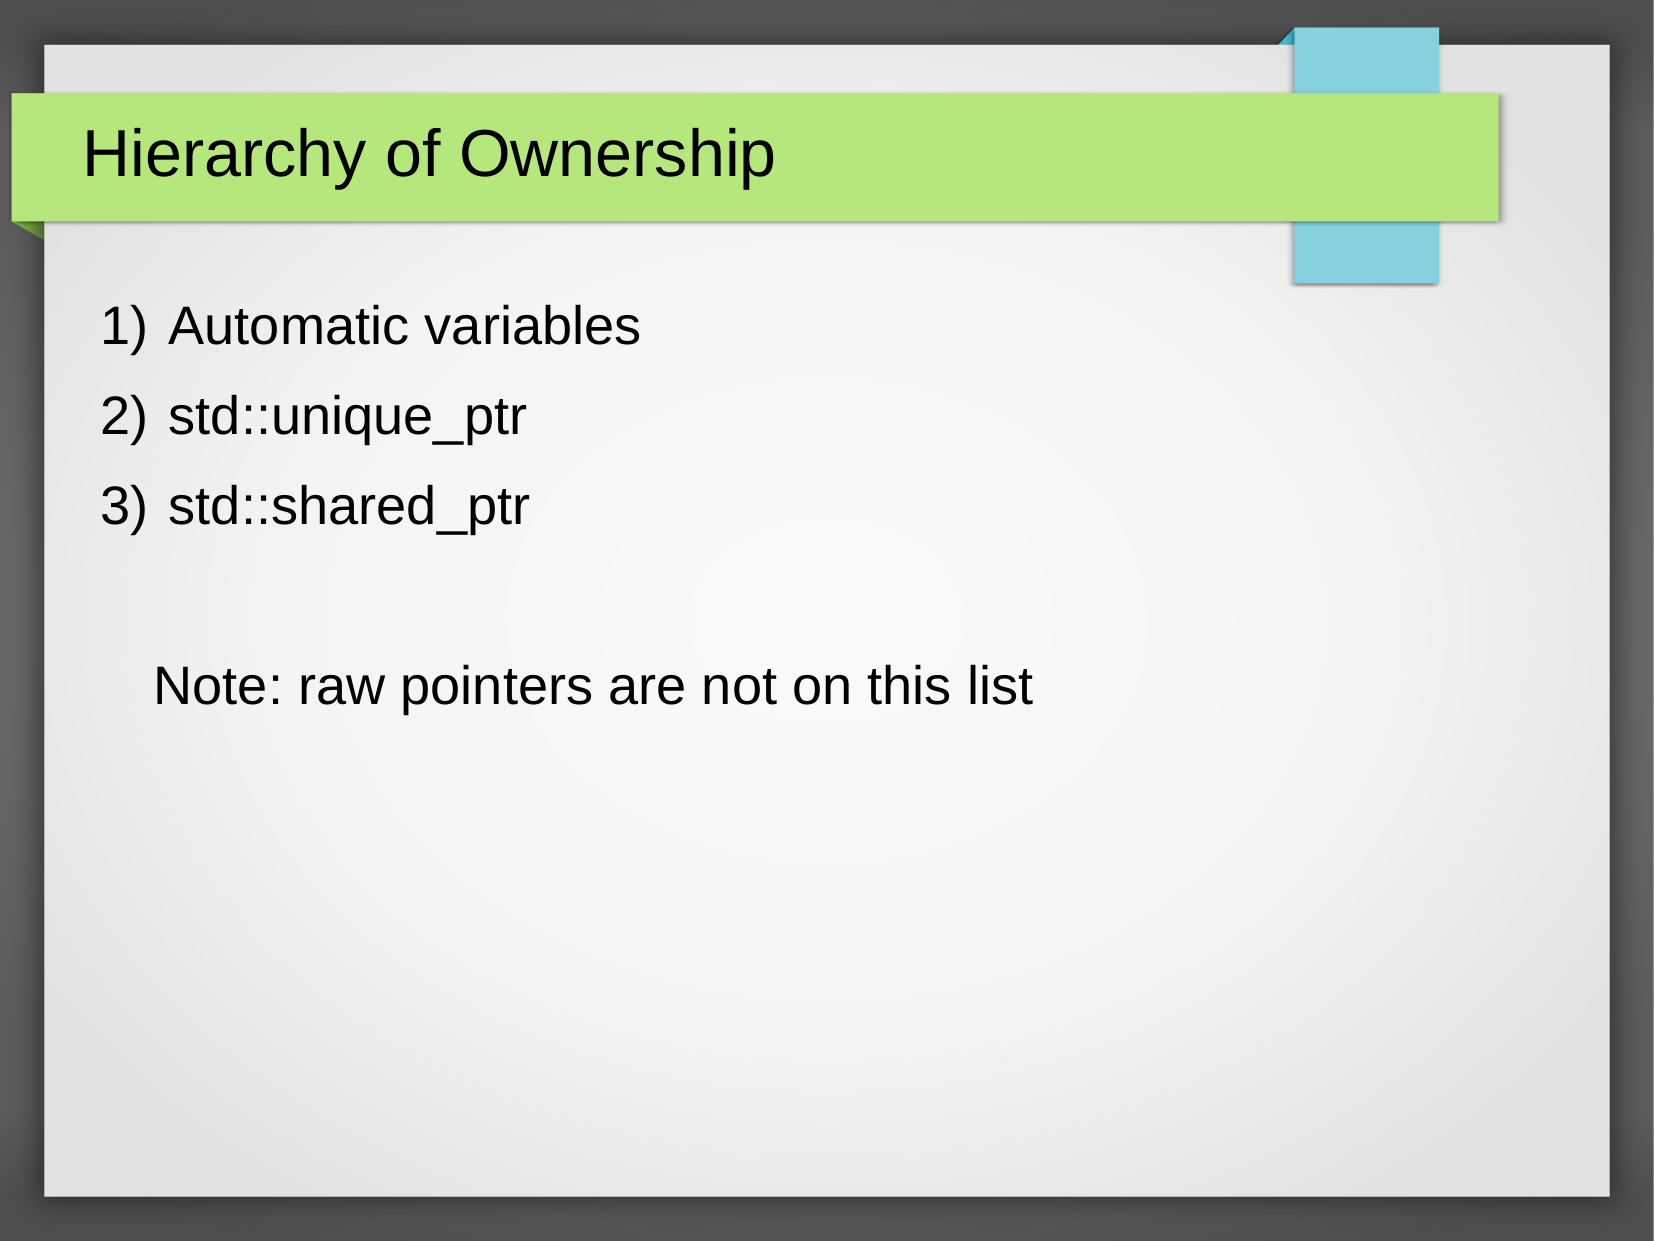

# Hierarchy of Ownership
 Automatic variables
 std::unique_ptr
 std::shared_ptr
Note: raw pointers are not on this list